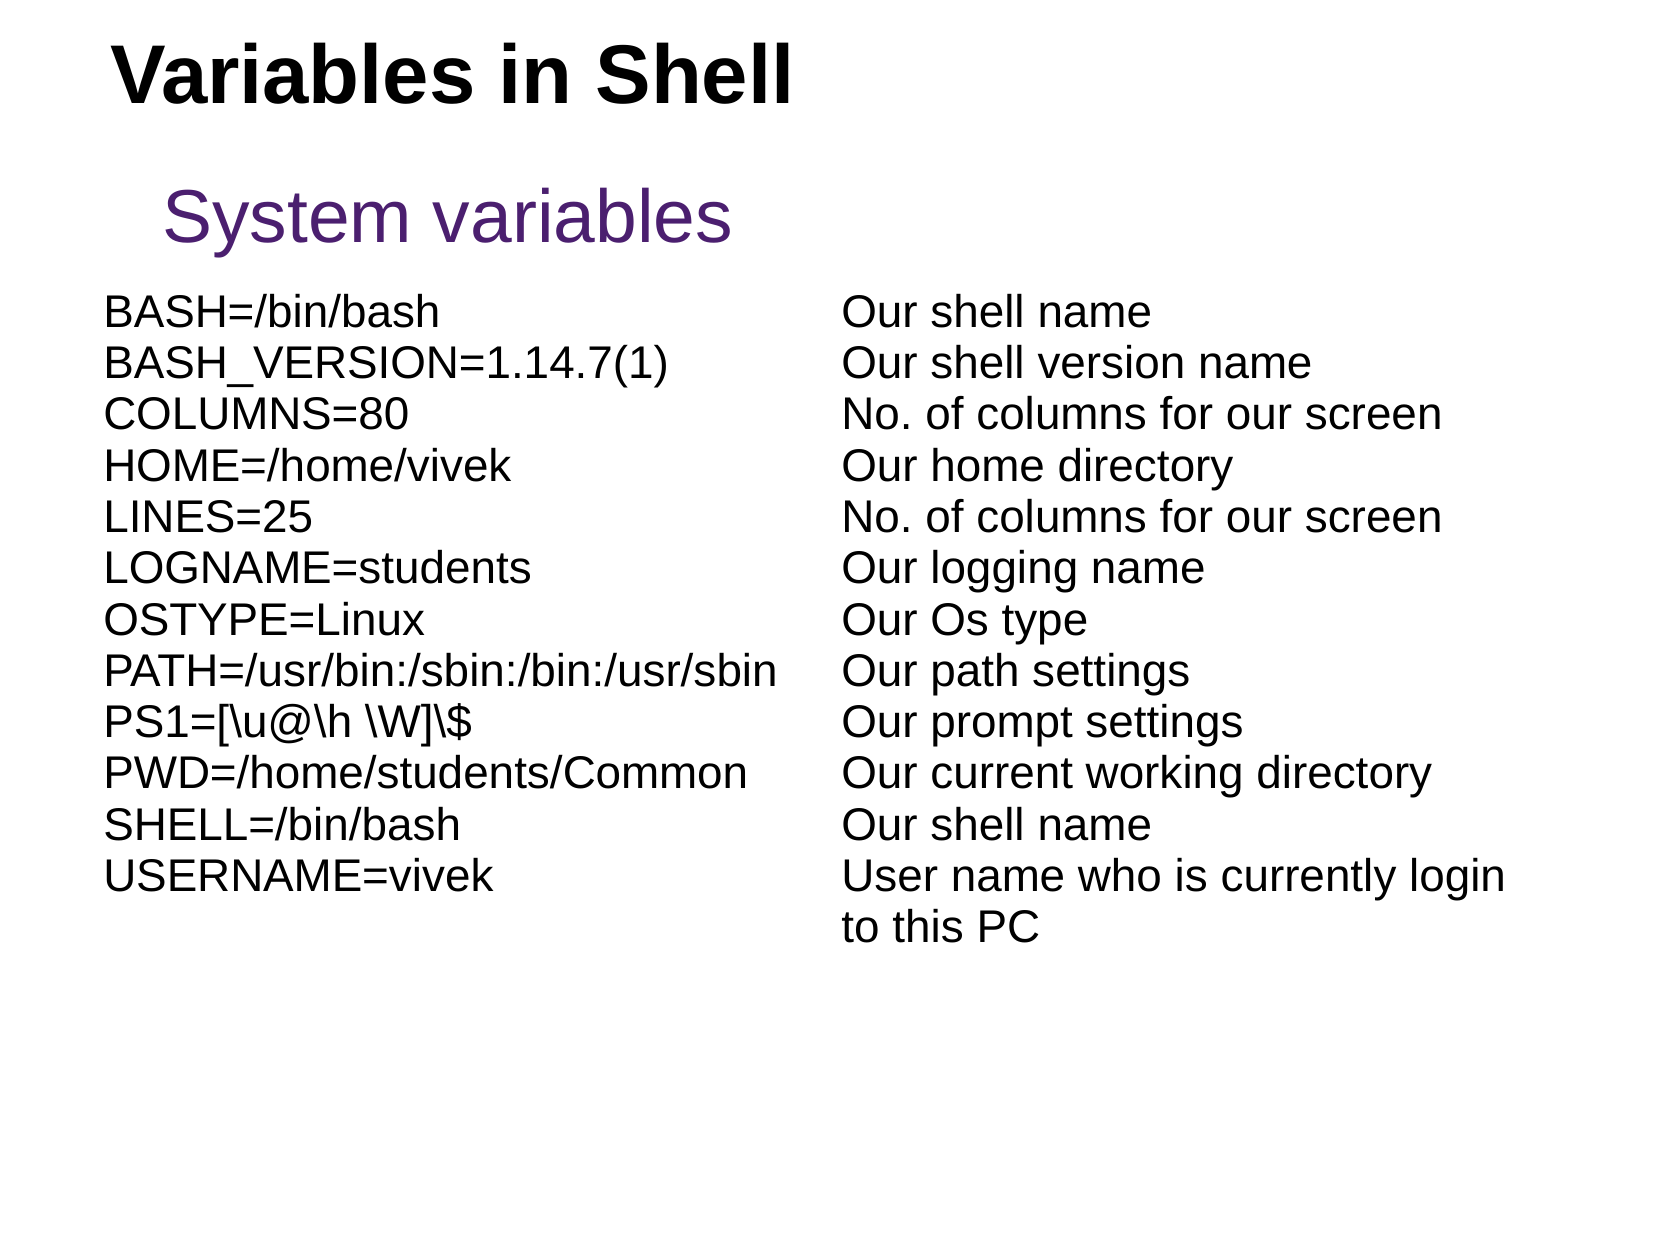

Variables in Shell
System variables
BASH=/bin/bash						Our shell name
BASH_VERSION=1.14.7(1)			Our shell version name
COLUMNS=80						No. of columns for our screen
HOME=/home/vivek					Our home directory
LINES=25								No. of columns for our screen
LOGNAME=students					Our logging name
OSTYPE=Linux						Our Os type
PATH=/usr/bin:/sbin:/bin:/usr/sbin	Our path settings
PS1=[\u@\h \W]\$						Our prompt settings
PWD=/home/students/Common		Our current working directory
SHELL=/bin/bash						Our shell name
USERNAME=vivek					User name who is currently login 											to this PC